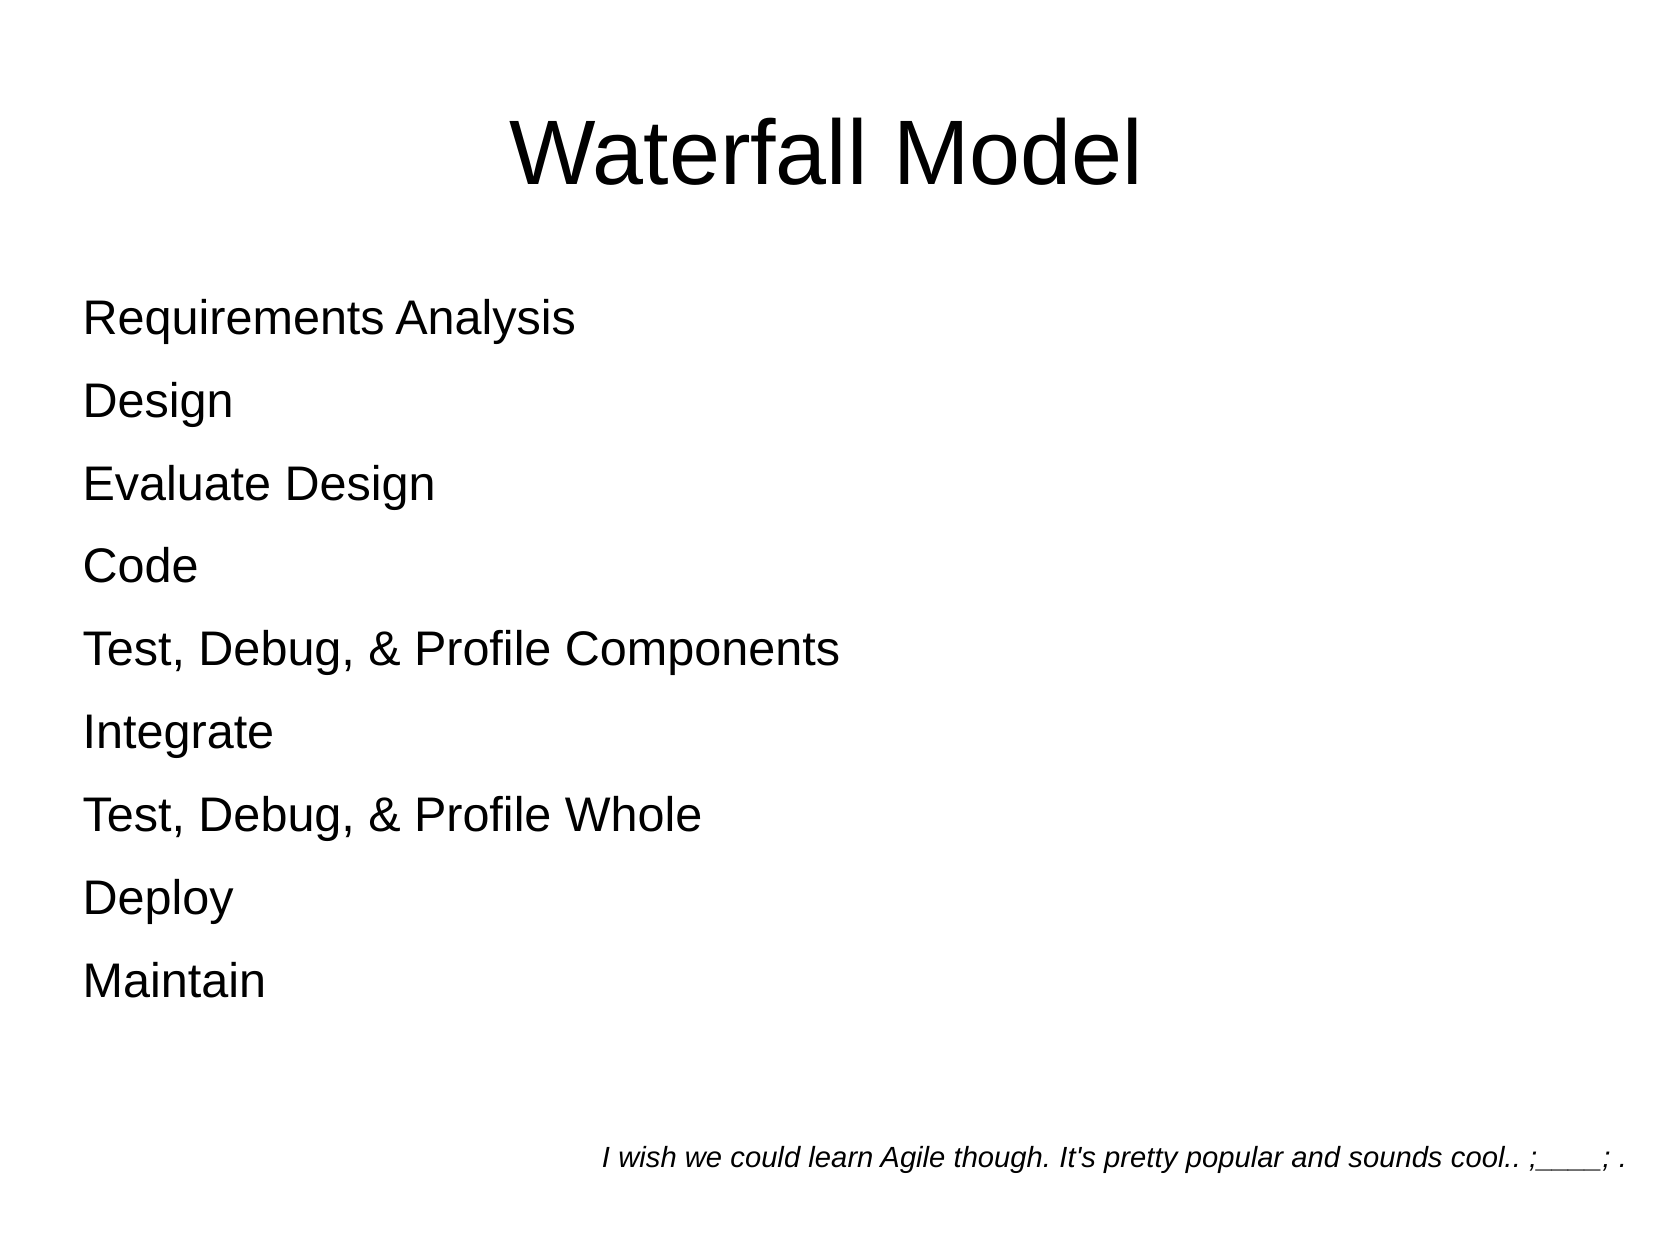

# Waterfall Model
Requirements Analysis
Design
Evaluate Design
Code
Test, Debug, & Profile Components
Integrate
Test, Debug, & Profile Whole
Deploy
Maintain
I wish we could learn Agile though. It's pretty popular and sounds cool.. ;____; .